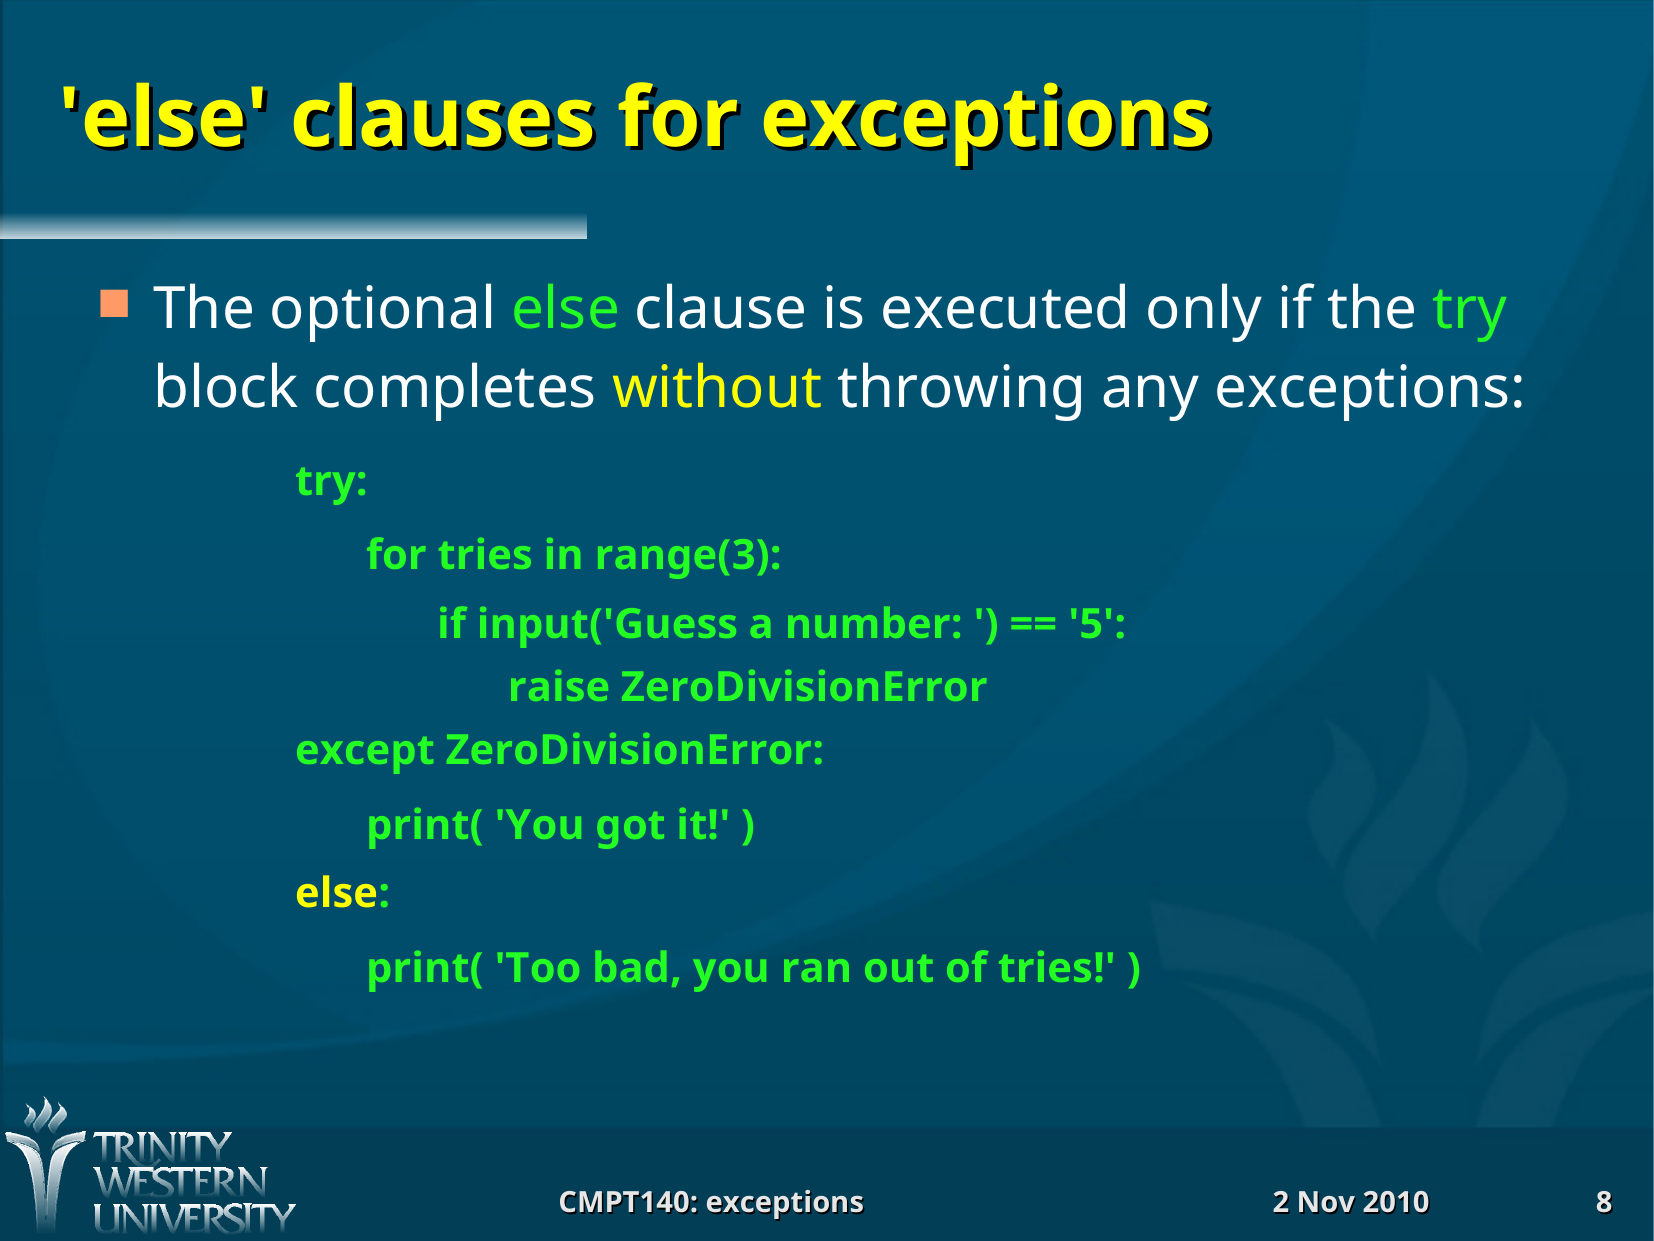

# 'else' clauses for exceptions
The optional else clause is executed only if the try block completes without throwing any exceptions:
try:
for tries in range(3):
if input('Guess a number: ') == '5':
raise ZeroDivisionError
except ZeroDivisionError:
print( 'You got it!' )
else:
print( 'Too bad, you ran out of tries!' )
CMPT140: exceptions
2 Nov 2010
8